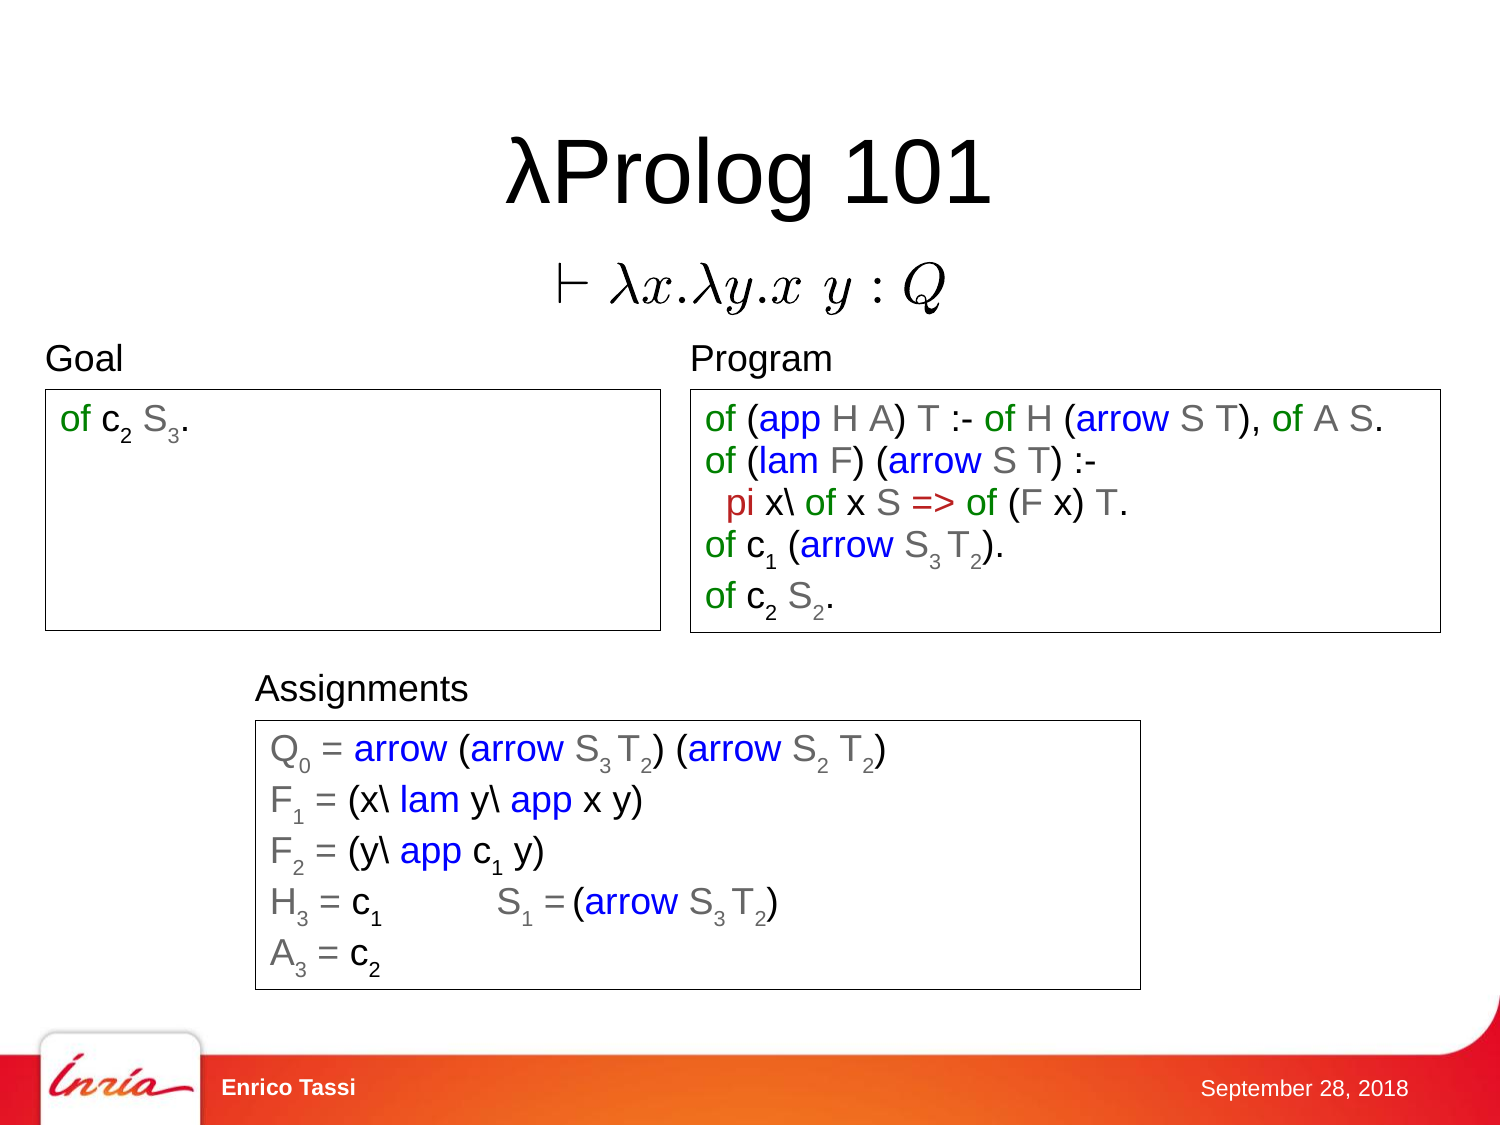

# λProlog 101
Goal
Program
of c2 S3.
of (app H A) T :- of H (arrow S T), of A S.
of (lam F) (arrow S T) :-
 pi x\ of x S => of (F x) T.
of c1 (arrow S3 T2).
of c2 S2.
Assignments
Q0 = arrow (arrow S3 T2) (arrow S2 T2)
F1 = (x\ lam y\ app x y)
F2 = (y\ app c1 y)
H3 = c1 S1 = (arrow S3 T2)
A3 = c2